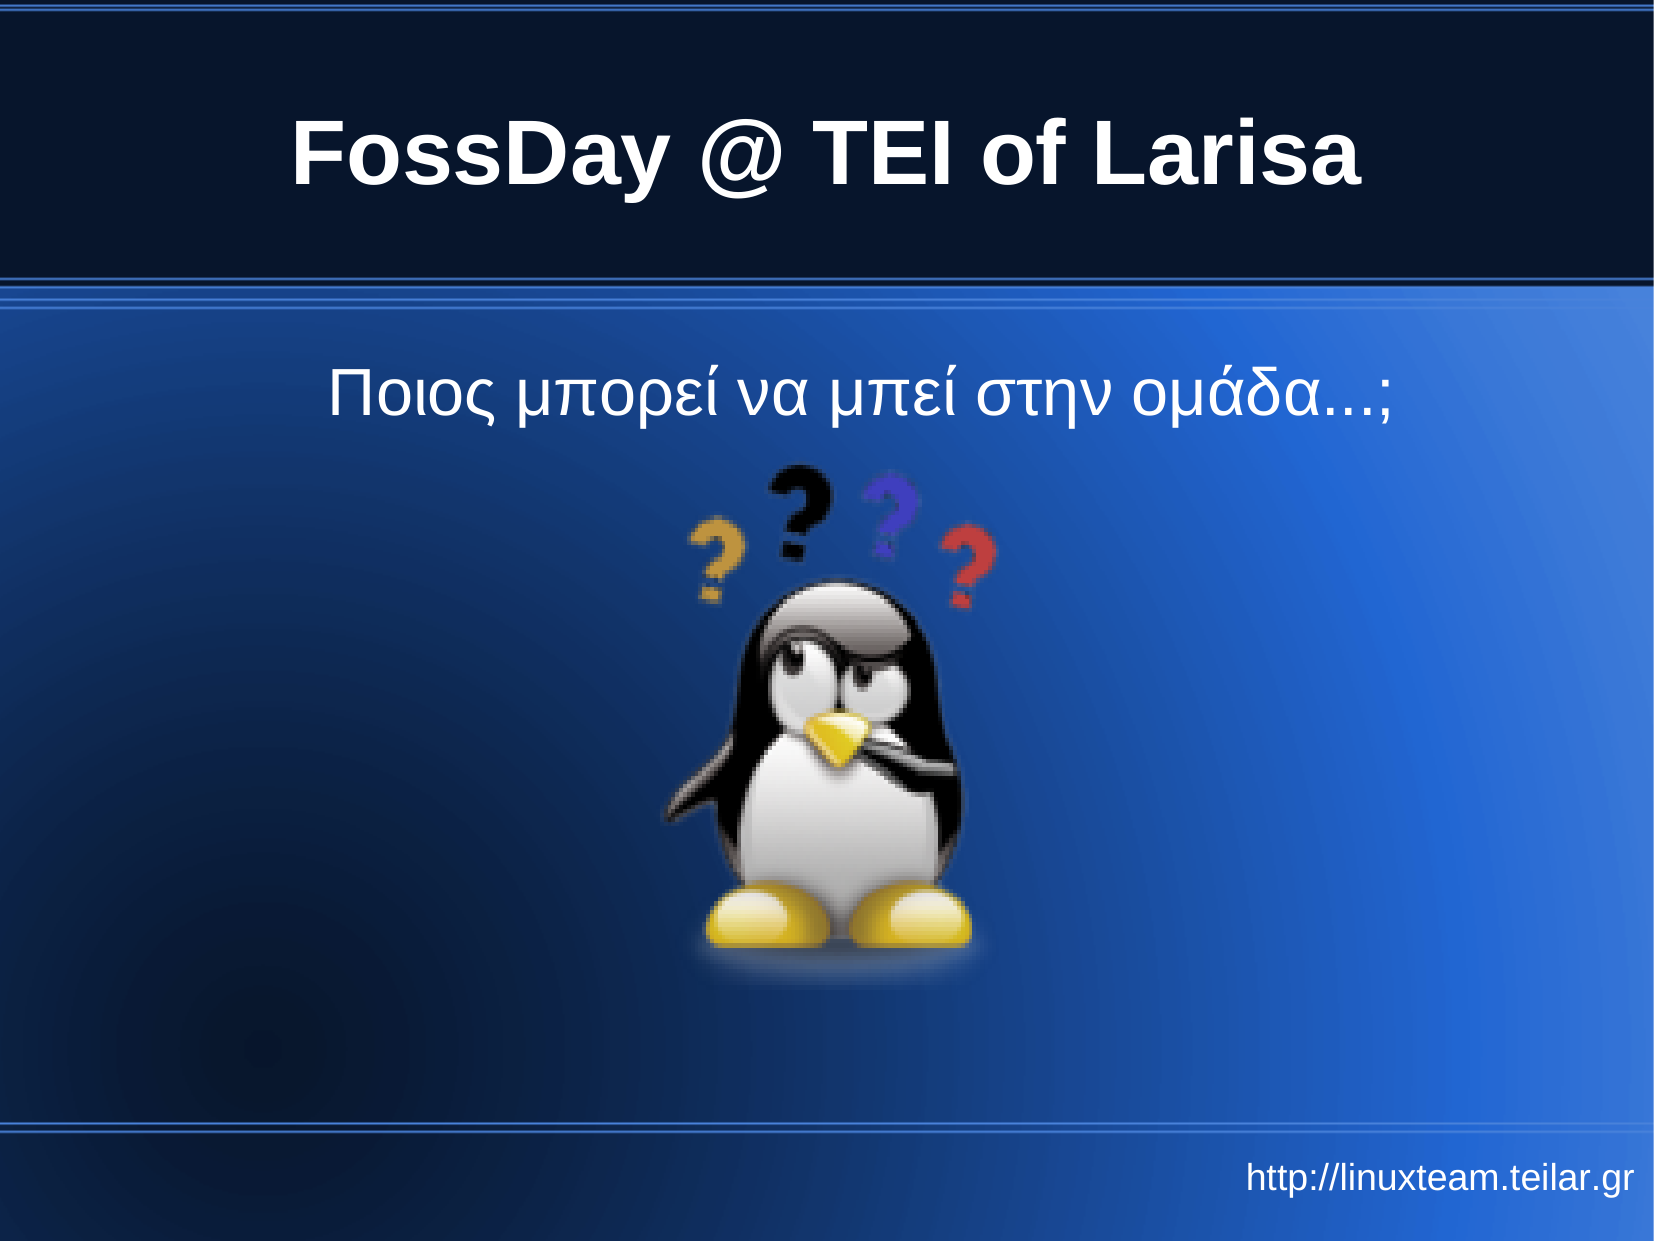

# FossDay @ TEI of Larisa
Ποιος μπορεί να μπεί στην ομάδα...;
http://linuxteam.teilar.gr